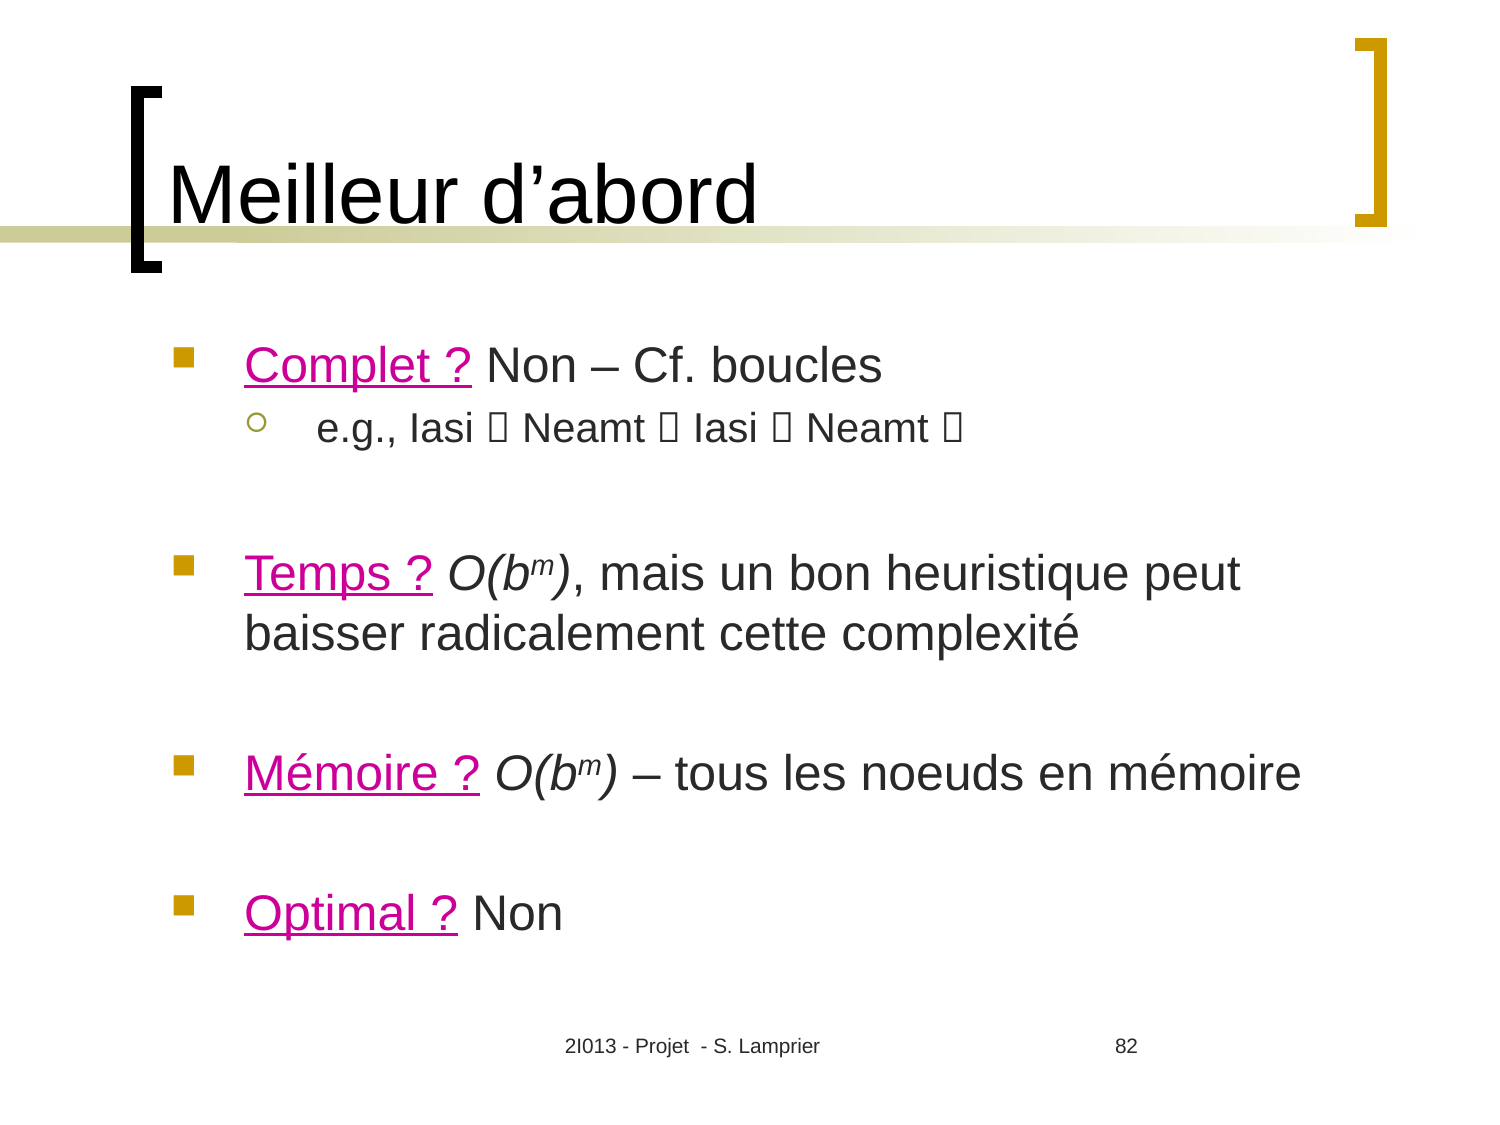

# Meilleur d’abord
Complet ? Non – Cf. boucles
e.g., Iasi  Neamt  Iasi  Neamt 
Temps ? O(bm), mais un bon heuristique peut baisser radicalement cette complexité
Mémoire ? O(bm) – tous les noeuds en mémoire
Optimal ? Non
2I013 - Projet - S. Lamprier